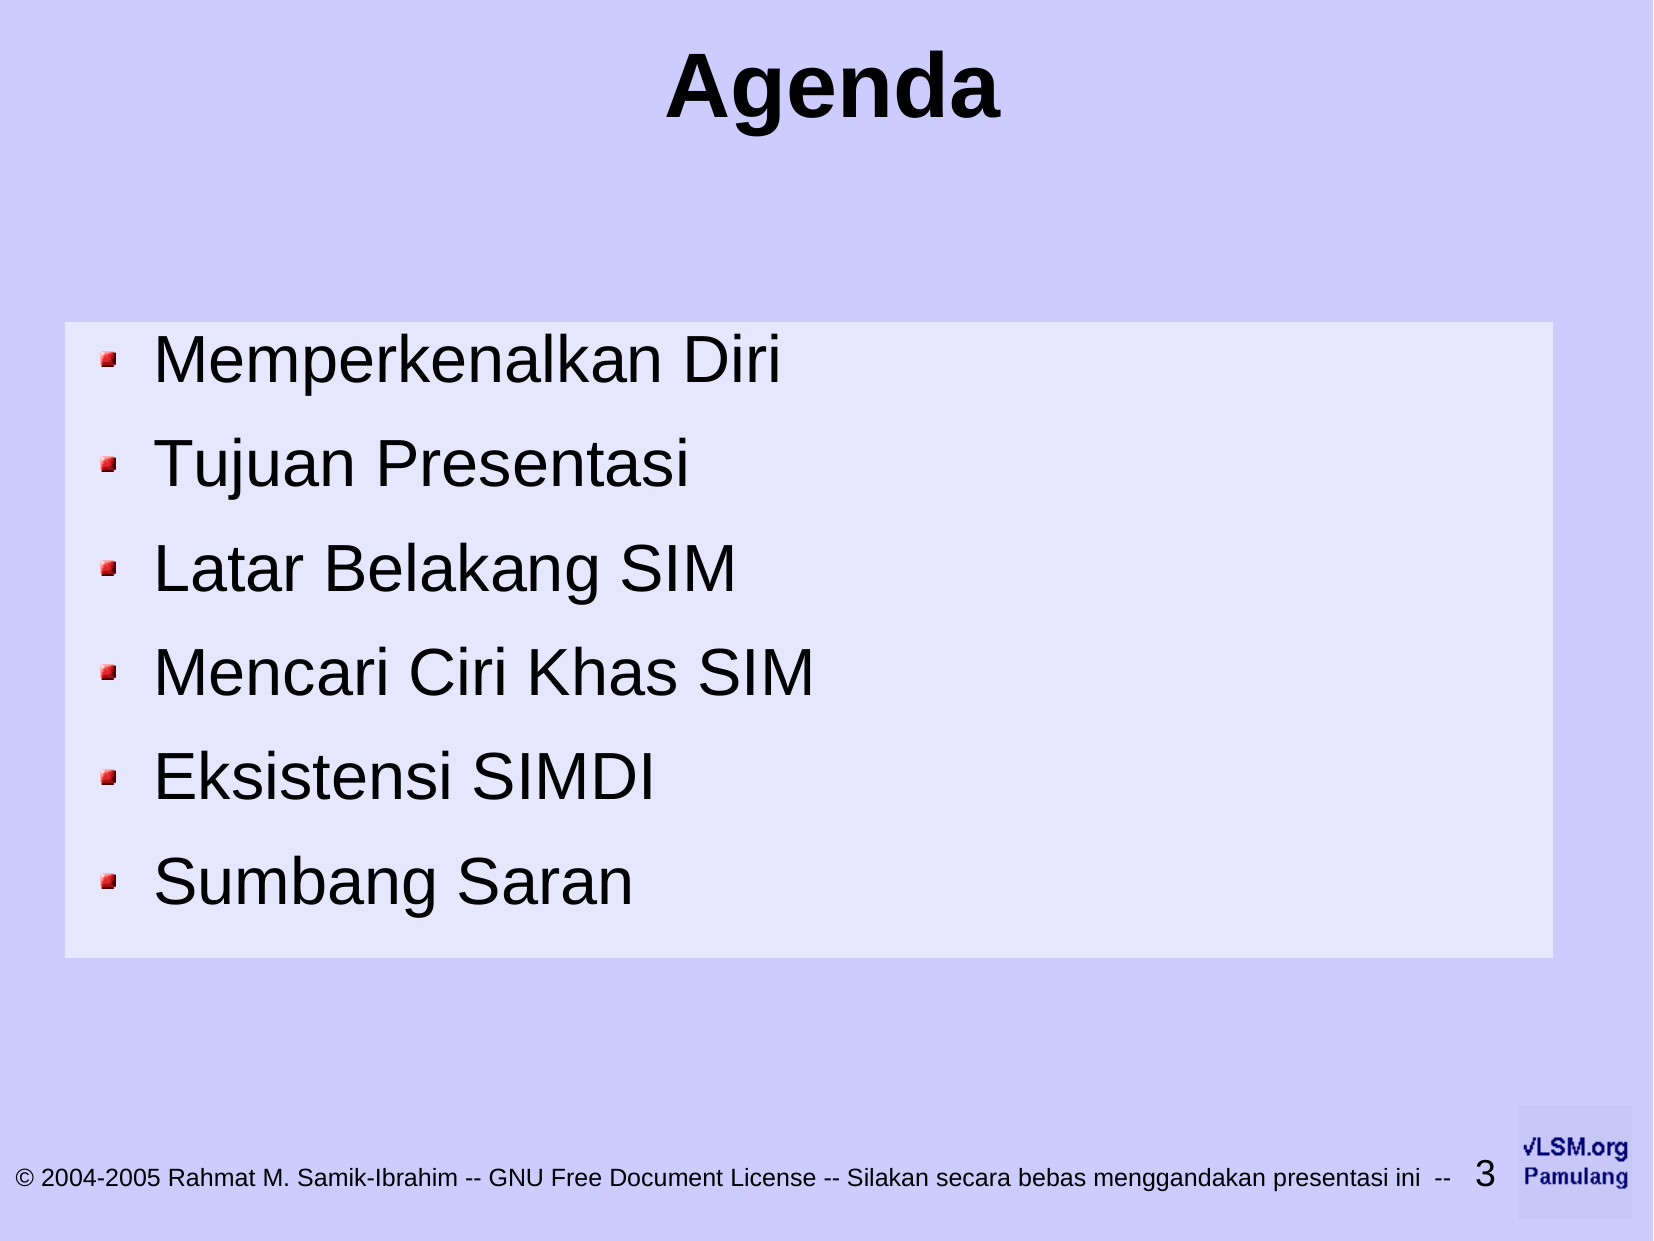

# Agenda
Memperkenalkan Diri
Tujuan Presentasi
Latar Belakang SIM
Mencari Ciri Khas SIM
Eksistensi SIMDI
Sumbang Saran